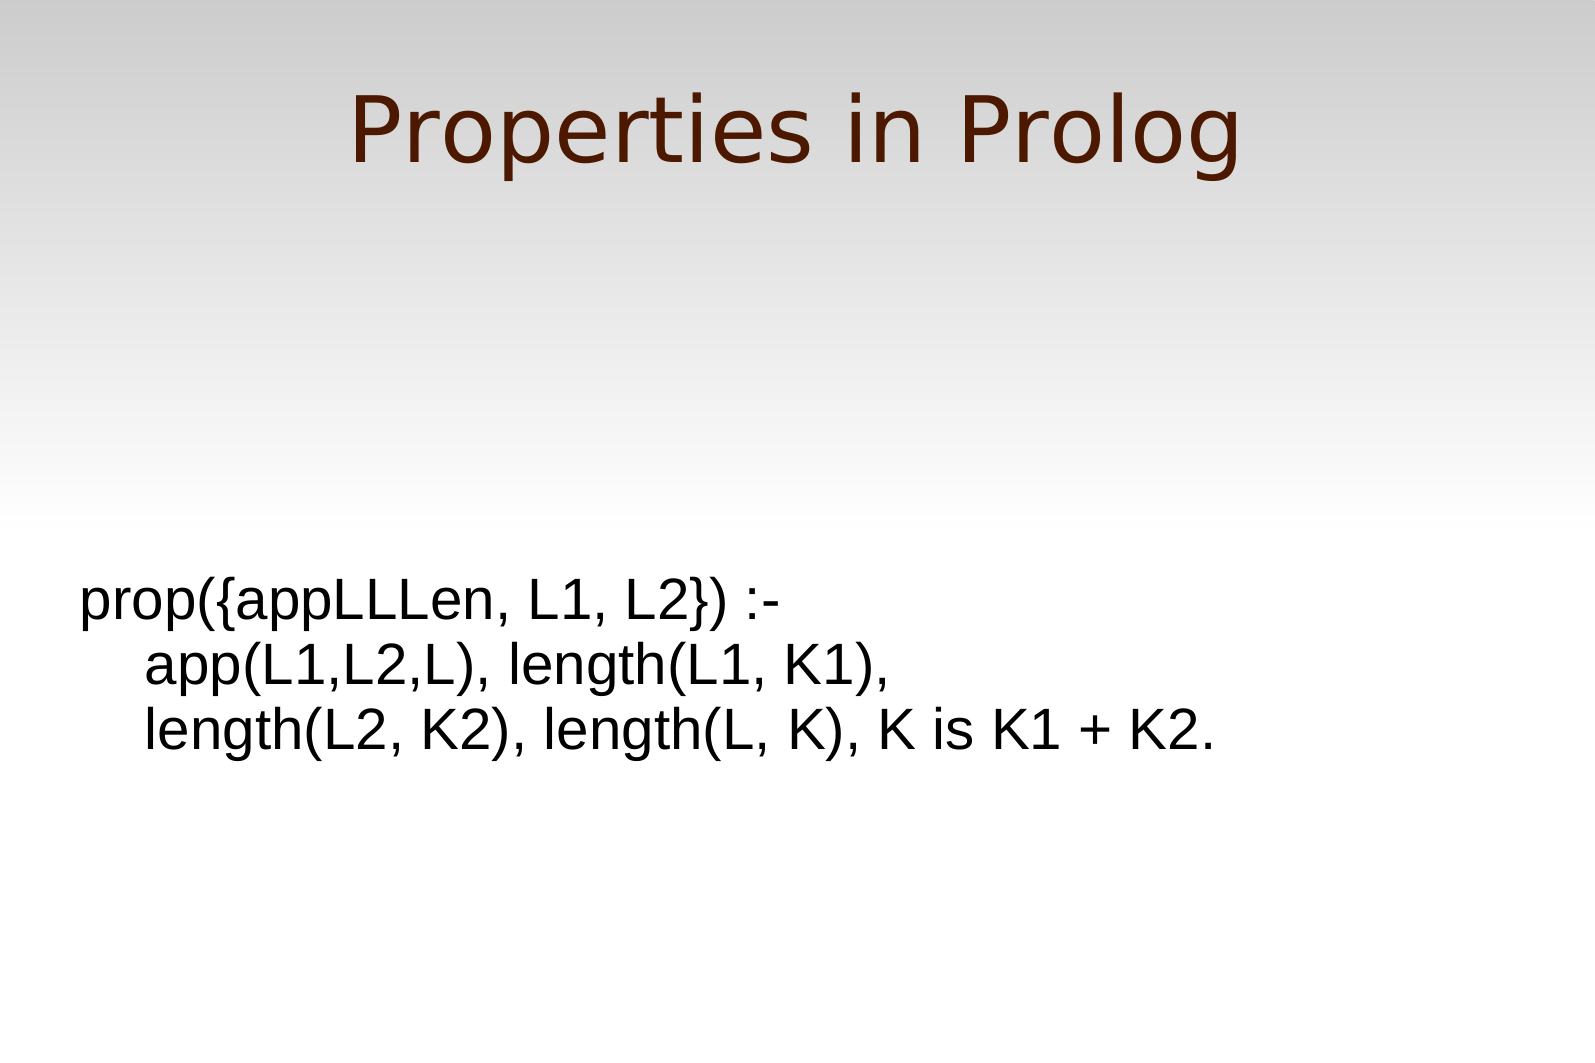

# Properties in Prolog
prop({appLLLen, L1, L2}) :-
 app(L1,L2,L), length(L1, K1),
 length(L2, K2), length(L, K), K is K1 + K2.